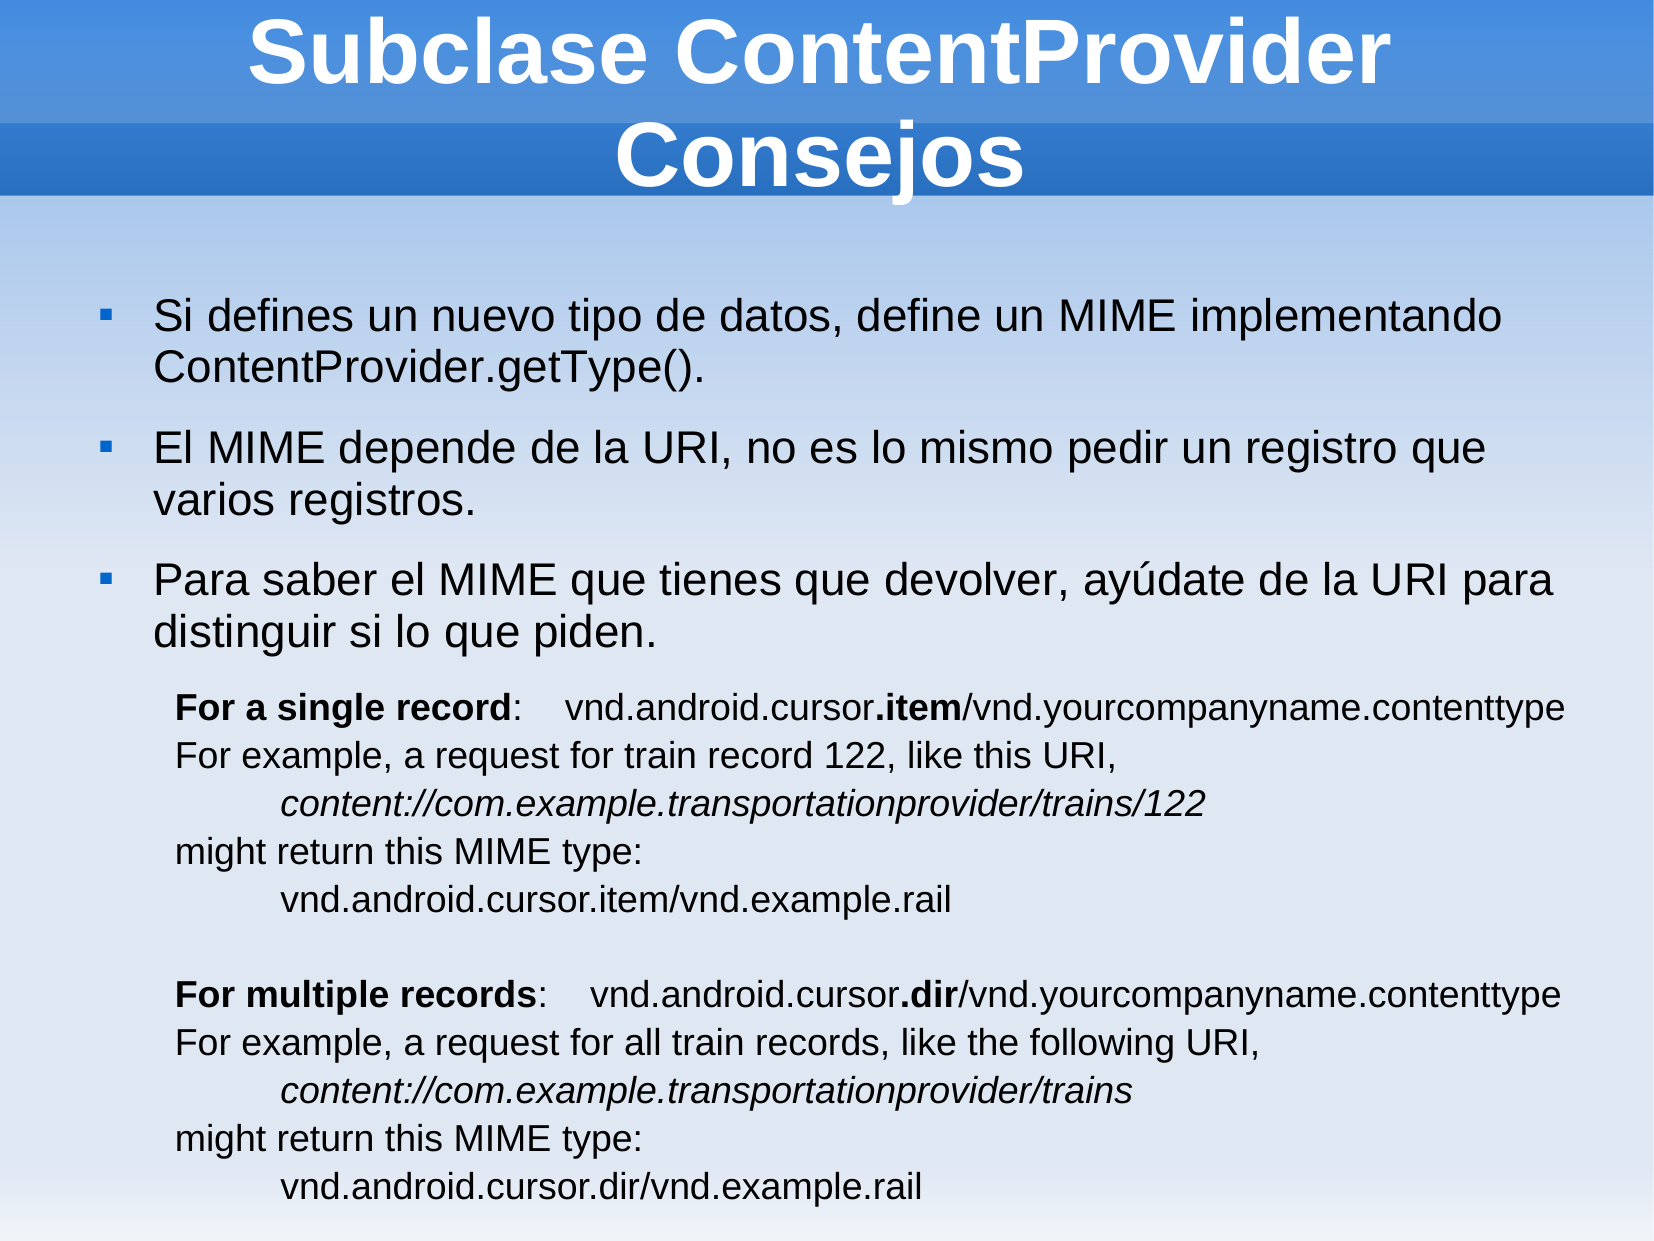

# Subclase ContentProvider Consejos
Si defines un nuevo tipo de datos, define un MIME implementando ContentProvider.getType().
El MIME depende de la URI, no es lo mismo pedir un registro que varios registros.
Para saber el MIME que tienes que devolver, ayúdate de la URI para distinguir si lo que piden.
 For a single record: vnd.android.cursor.item/vnd.yourcompanyname.contenttype
 For example, a request for train record 122, like this URI,
 		content://com.example.transportationprovider/trains/122
 might return this MIME type:
 		vnd.android.cursor.item/vnd.example.rail
 For multiple records: vnd.android.cursor.dir/vnd.yourcompanyname.contenttype
 For example, a request for all train records, like the following URI,
 		content://com.example.transportationprovider/trains
 might return this MIME type:
 		vnd.android.cursor.dir/vnd.example.rail